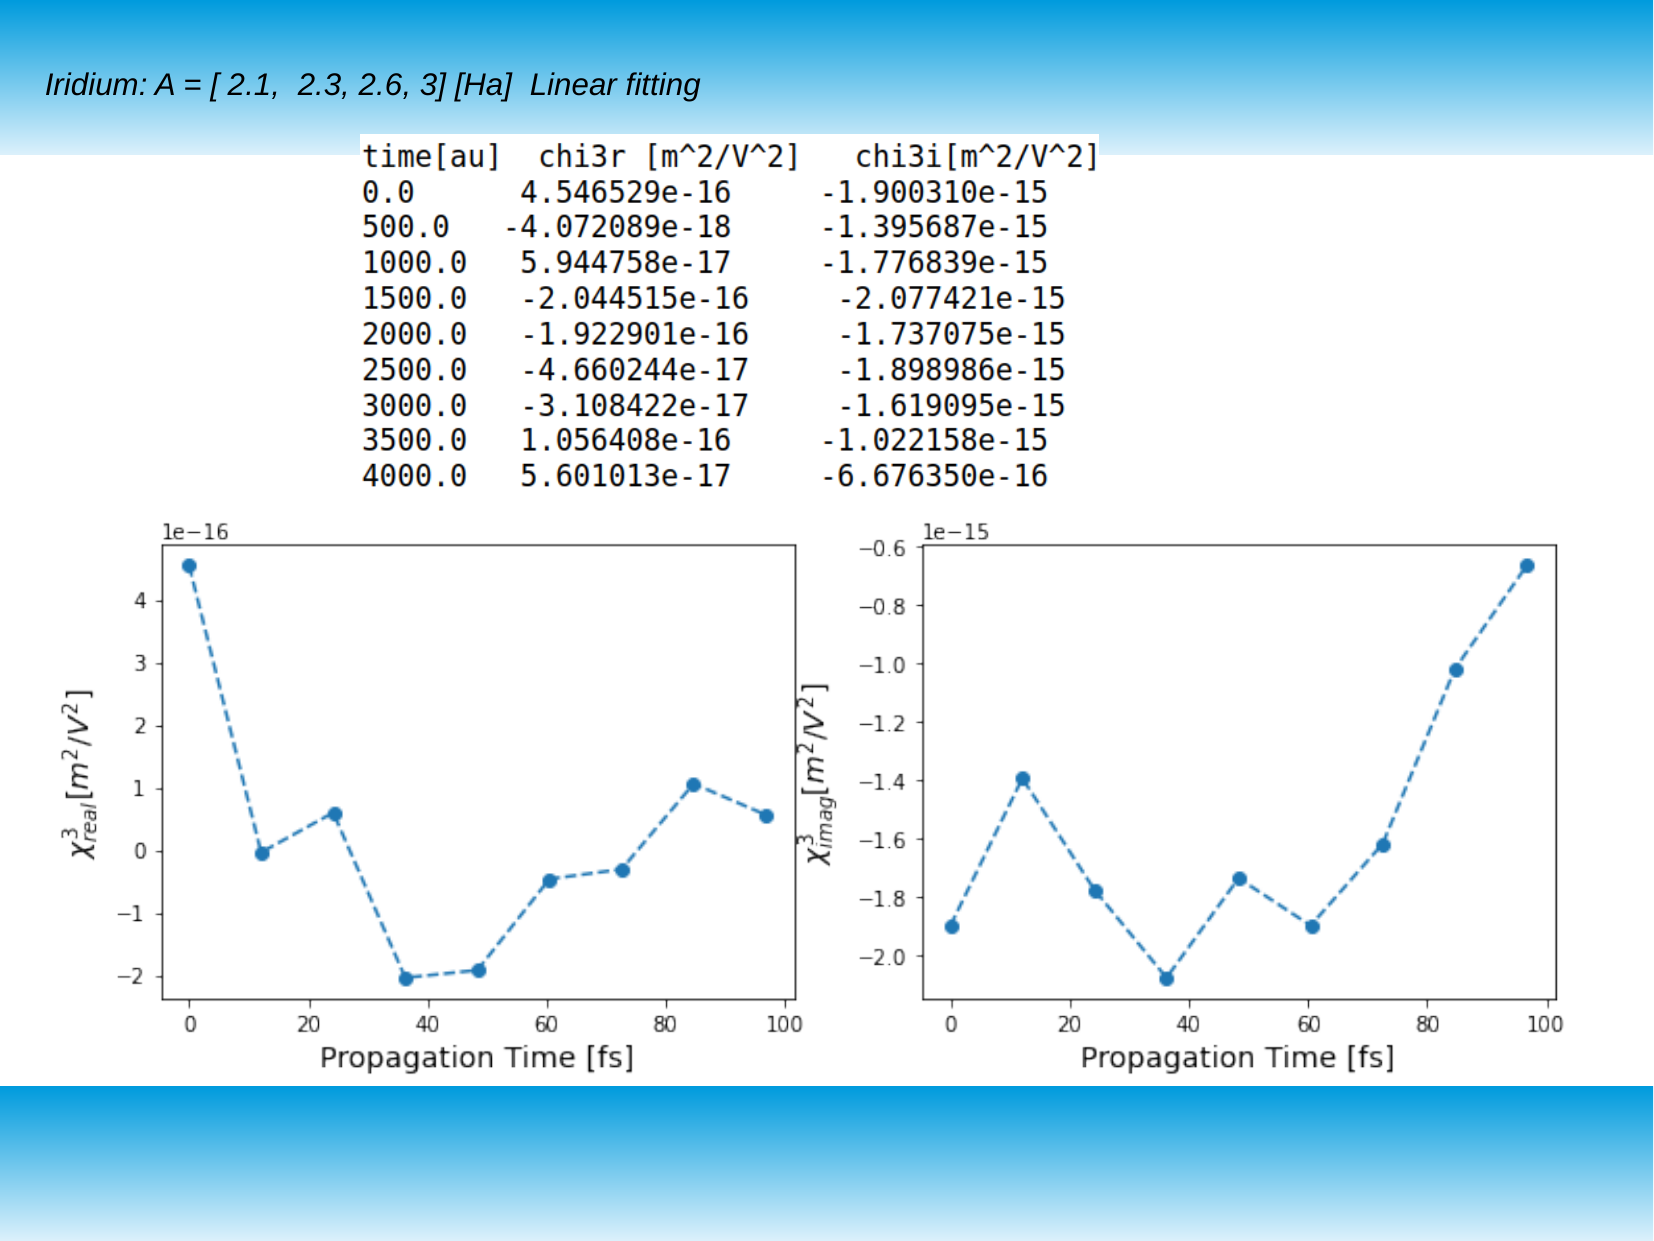

Iridium: A = [ 2.1, 2.3, 2.6, 3] [Ha] Linear fitting